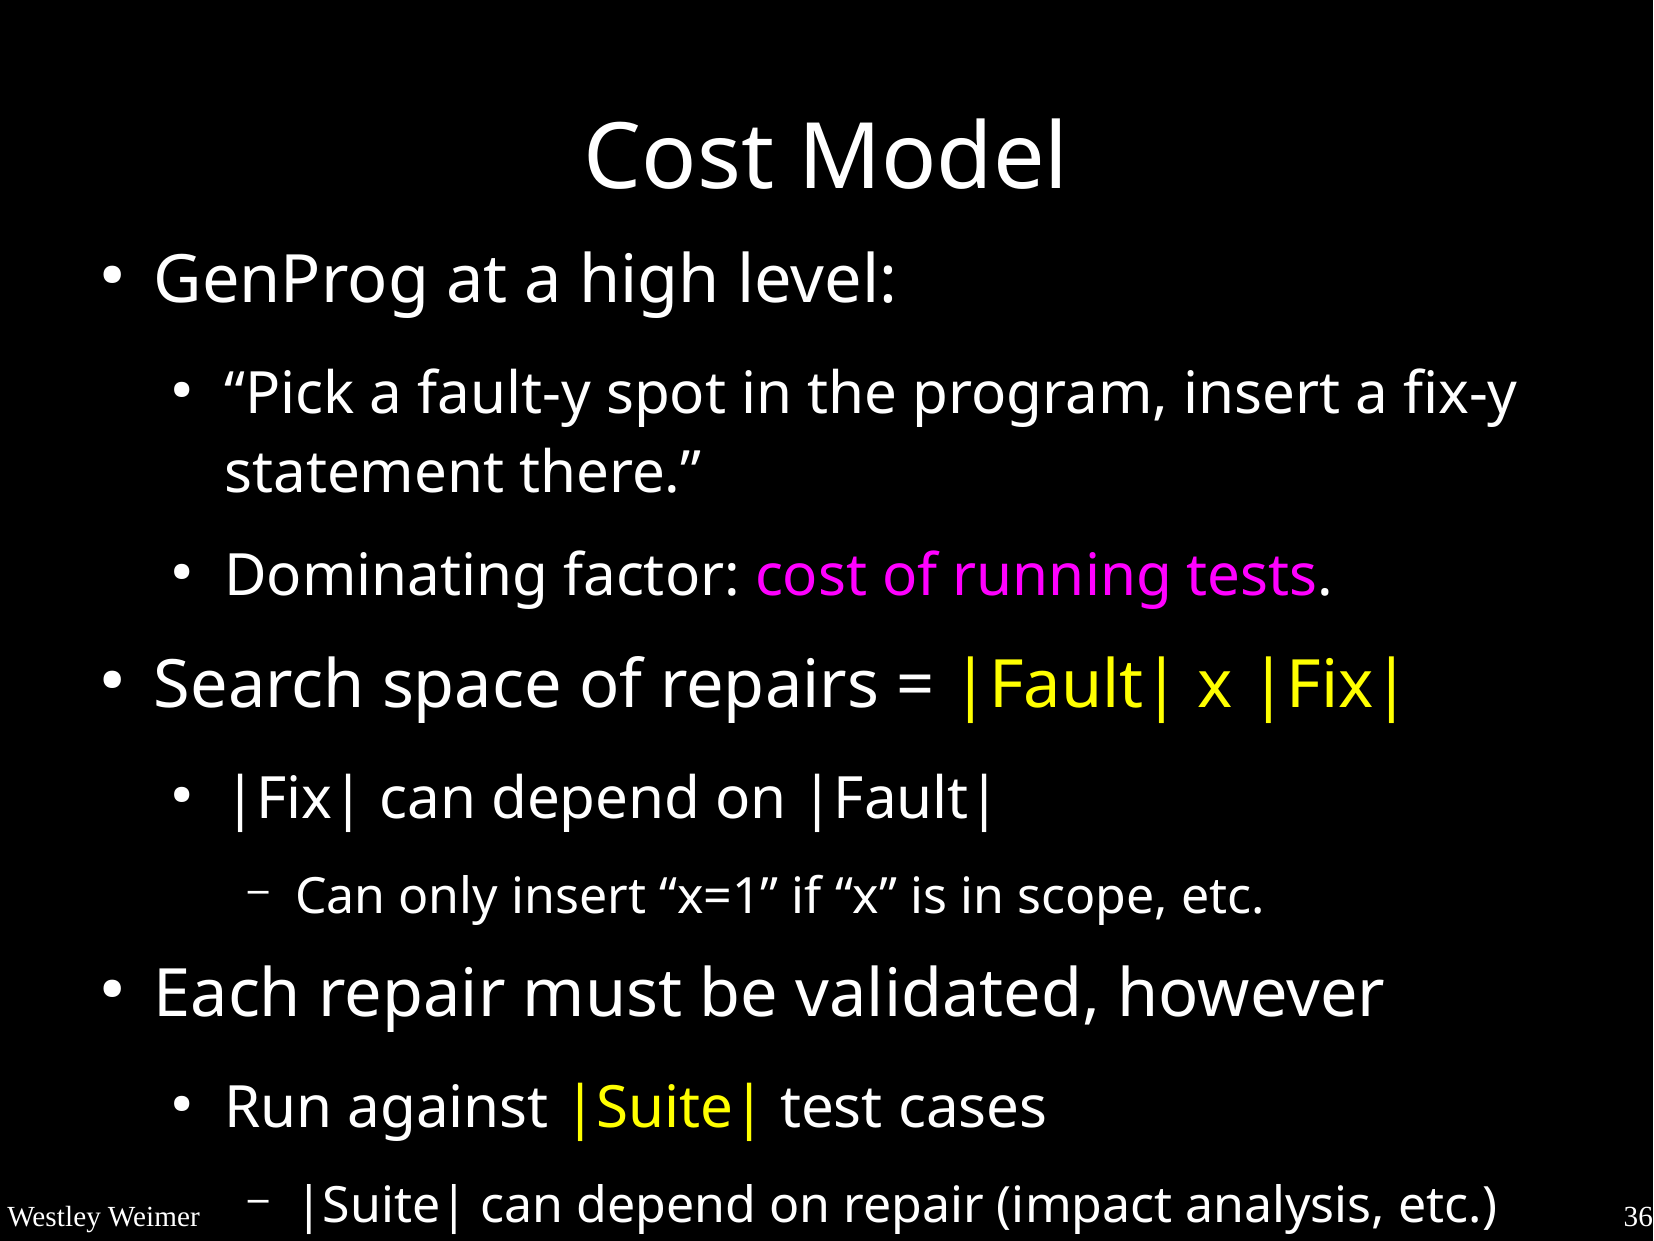

# Cost Model
GenProg at a high level:
“Pick a fault-y spot in the program, insert a fix-y statement there.”
Dominating factor: cost of running tests.
Search space of repairs = |Fault| x |Fix|
|Fix| can depend on |Fault|
Can only insert “x=1” if “x” is in scope, etc.
Each repair must be validated, however
Run against |Suite| test cases
|Suite| can depend on repair (impact analysis, etc.)
36